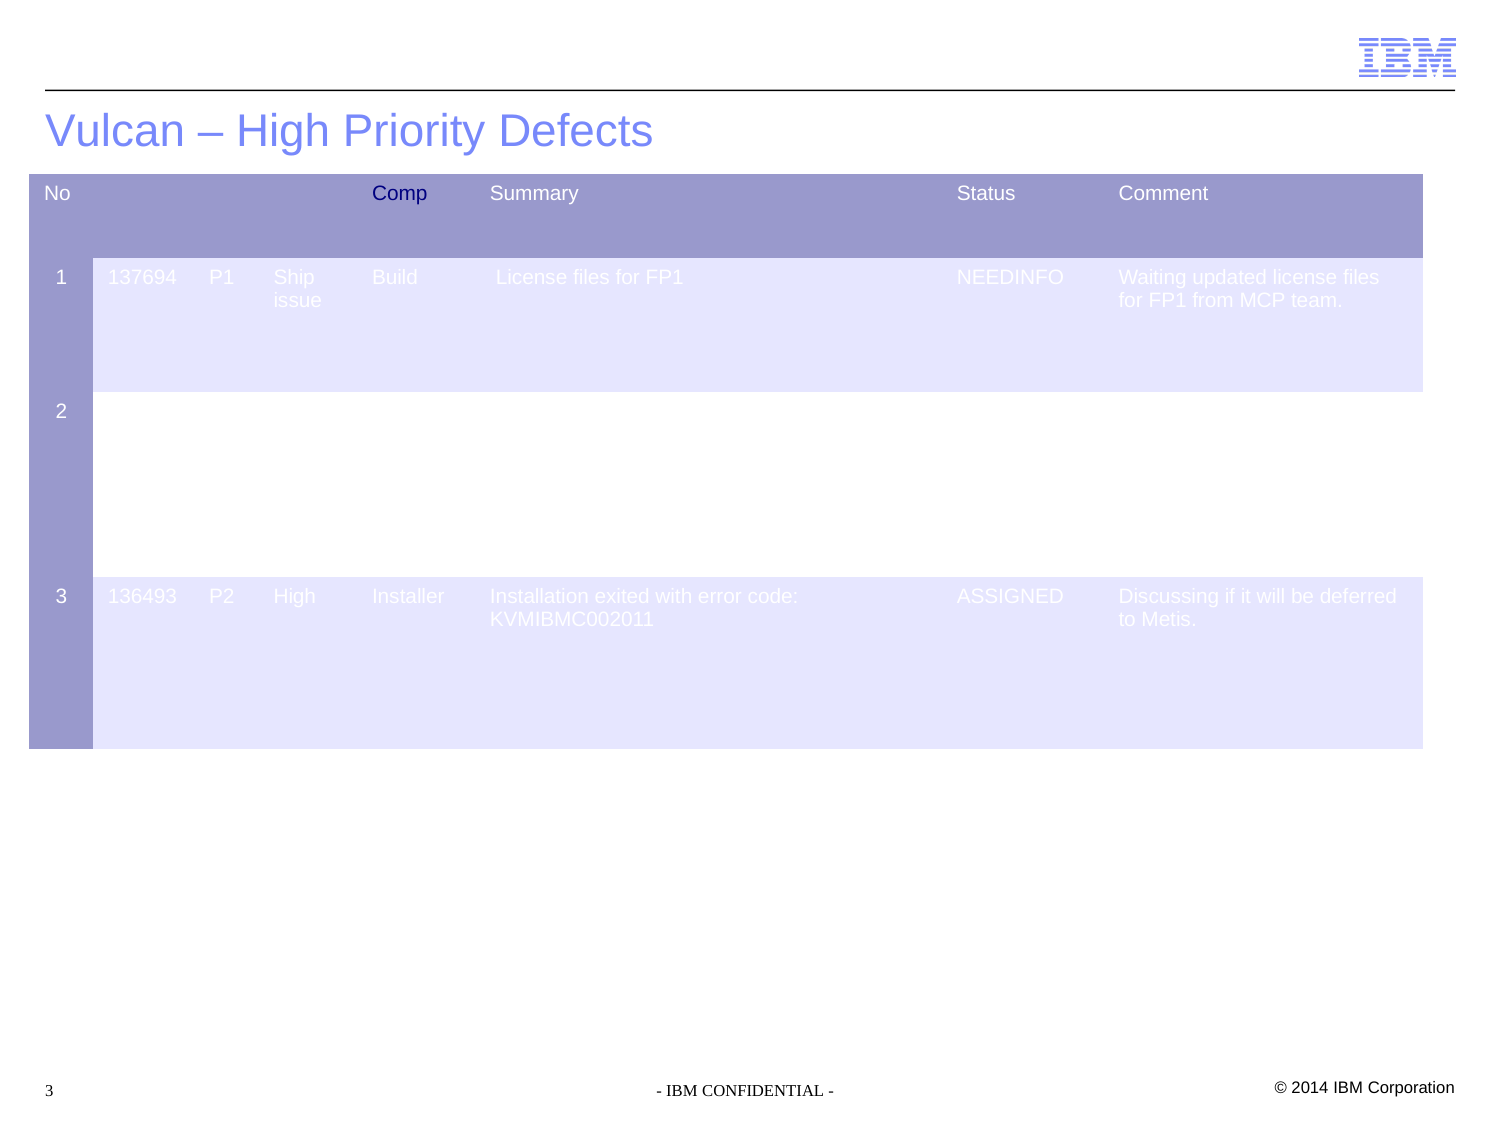

# Vulcan – High Priority Defects
| No | | | | Comp | Summary | Status | Comment |
| --- | --- | --- | --- | --- | --- | --- | --- |
| 1 | 137694 | P1 | Ship issue | Build | License files for FP1 | NEEDINFO | Waiting updated license files for FP1 from MCP team. |
| 2 | 137679 | P1 | High | BaseOS | sg\_luns cannot display more than 1023 luns | ASSIGNED | -Fixed by increasing the size of internal buffer of sg\_luns application. - Fix will be provided in Fix Pack 2. |
| 3 | 136493 | P2 | High | Installer | Installation exited with error code: KVMIBMC002011 | ASSIGNED | Discussing if it will be deferred to Metis. |
3